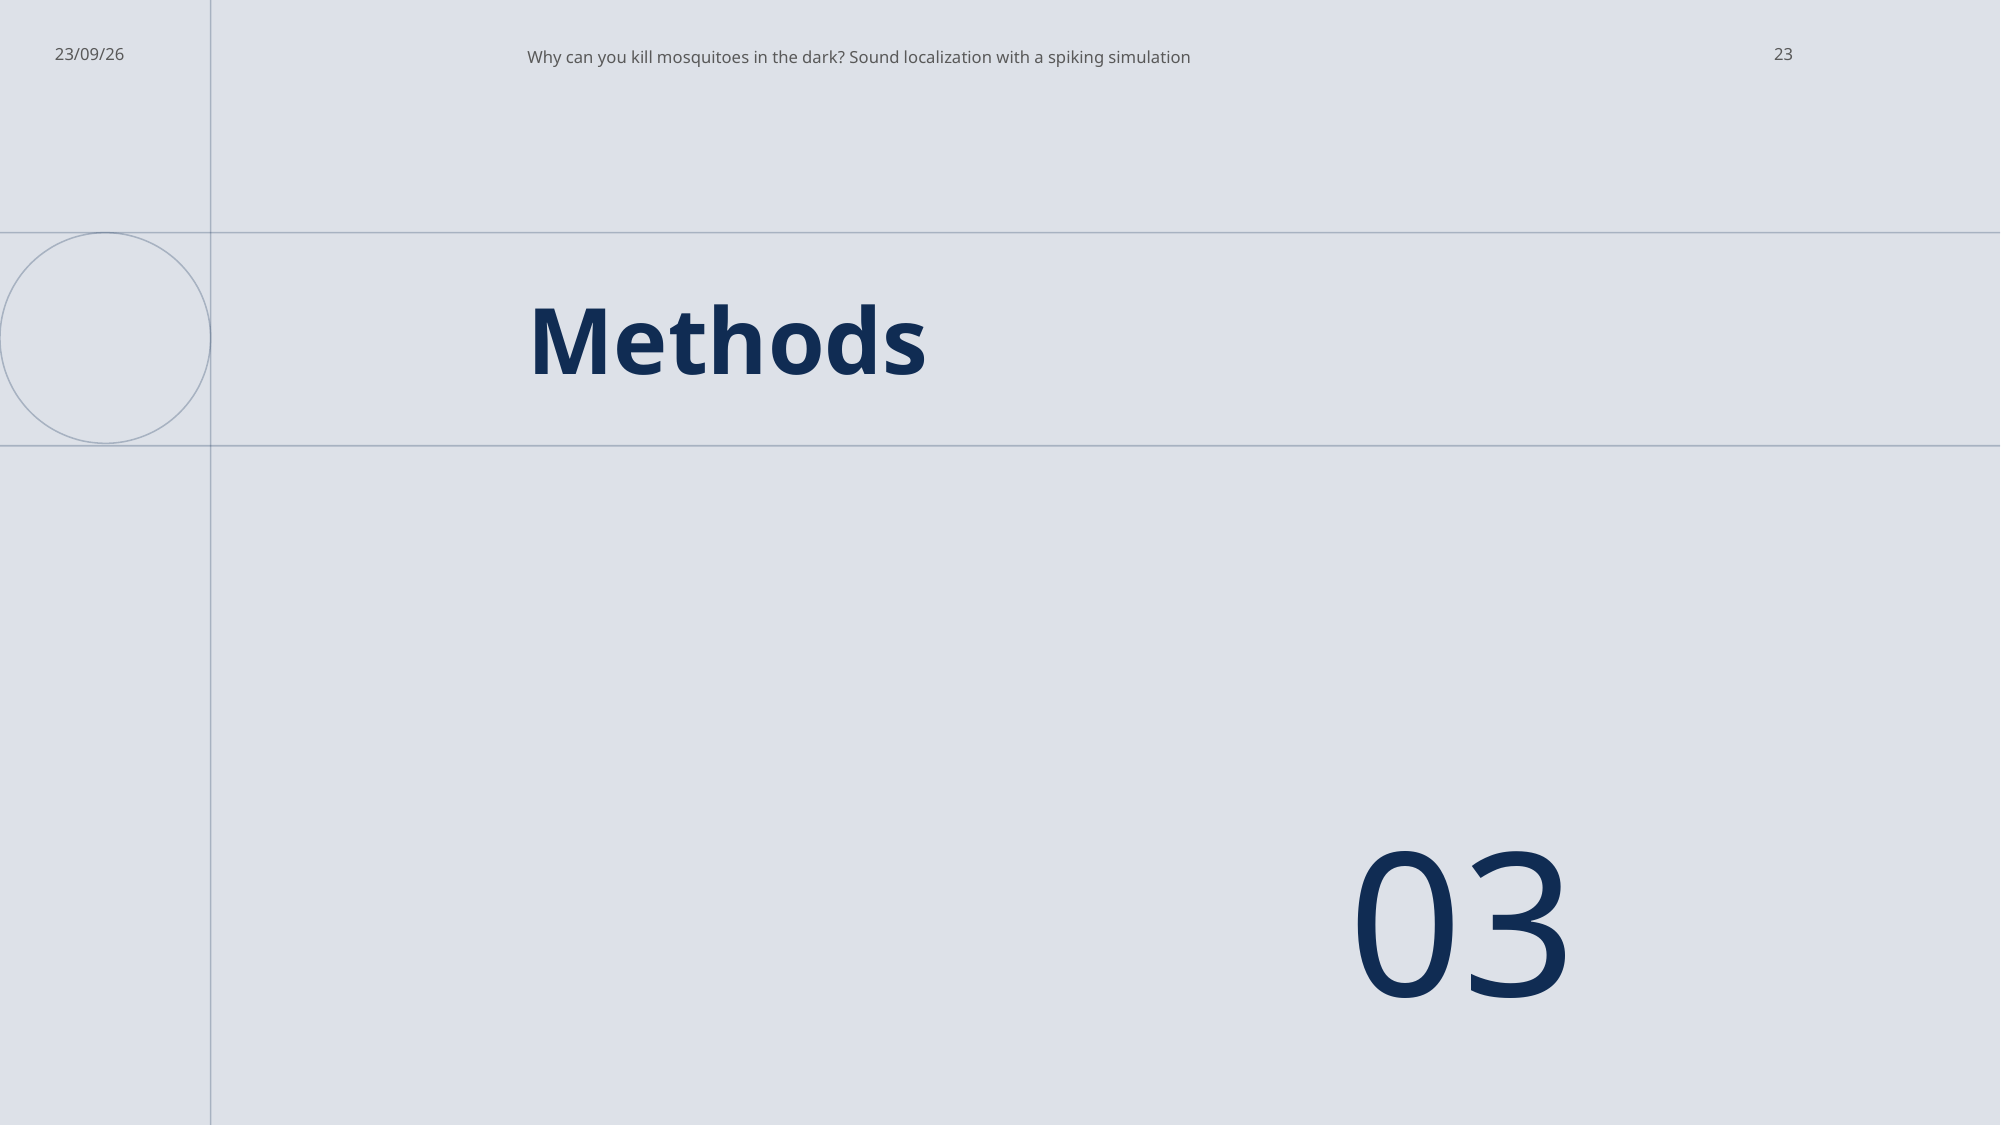

Why can you kill mosquitoes in the dark? Sound localization with a spiking simulation
# Methods
03